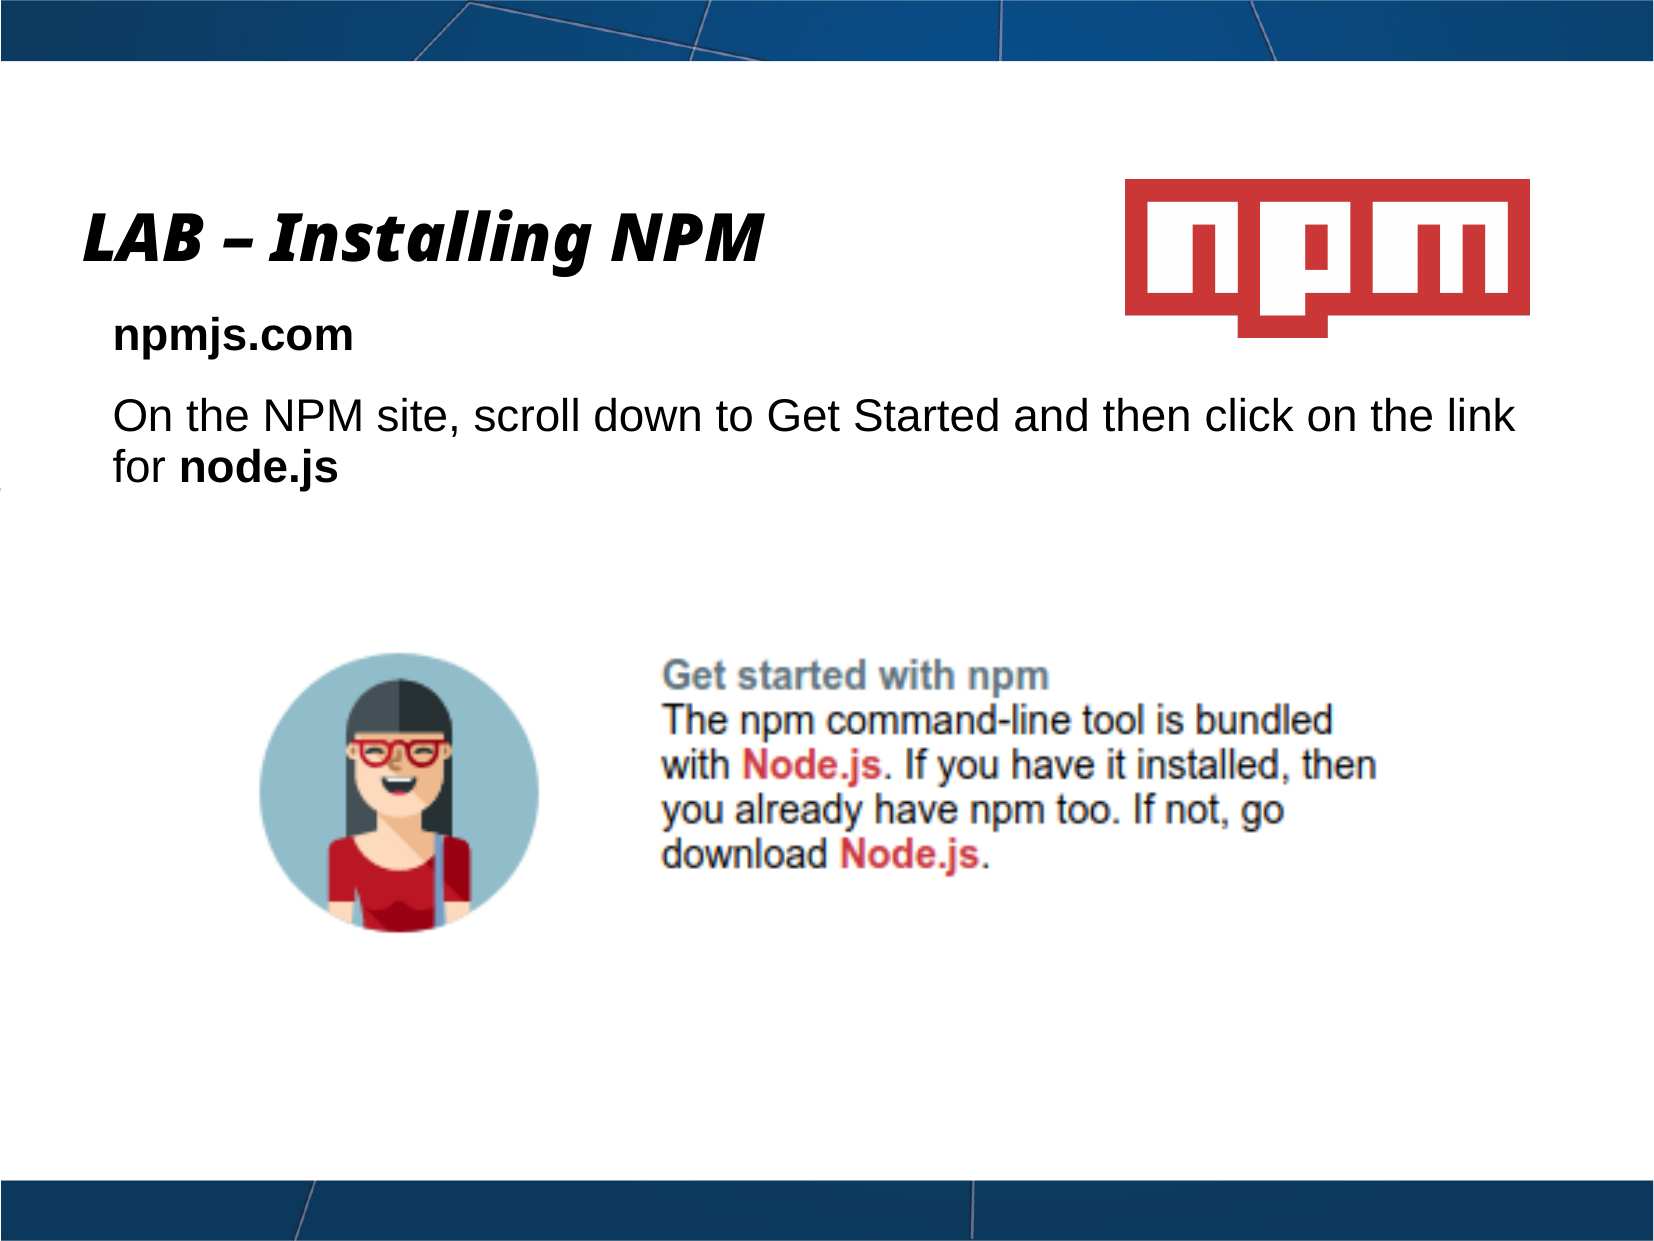

# LAB – Installing NPM
npmjs.com
On the NPM site, scroll down to Get Started and then click on the link for node.js